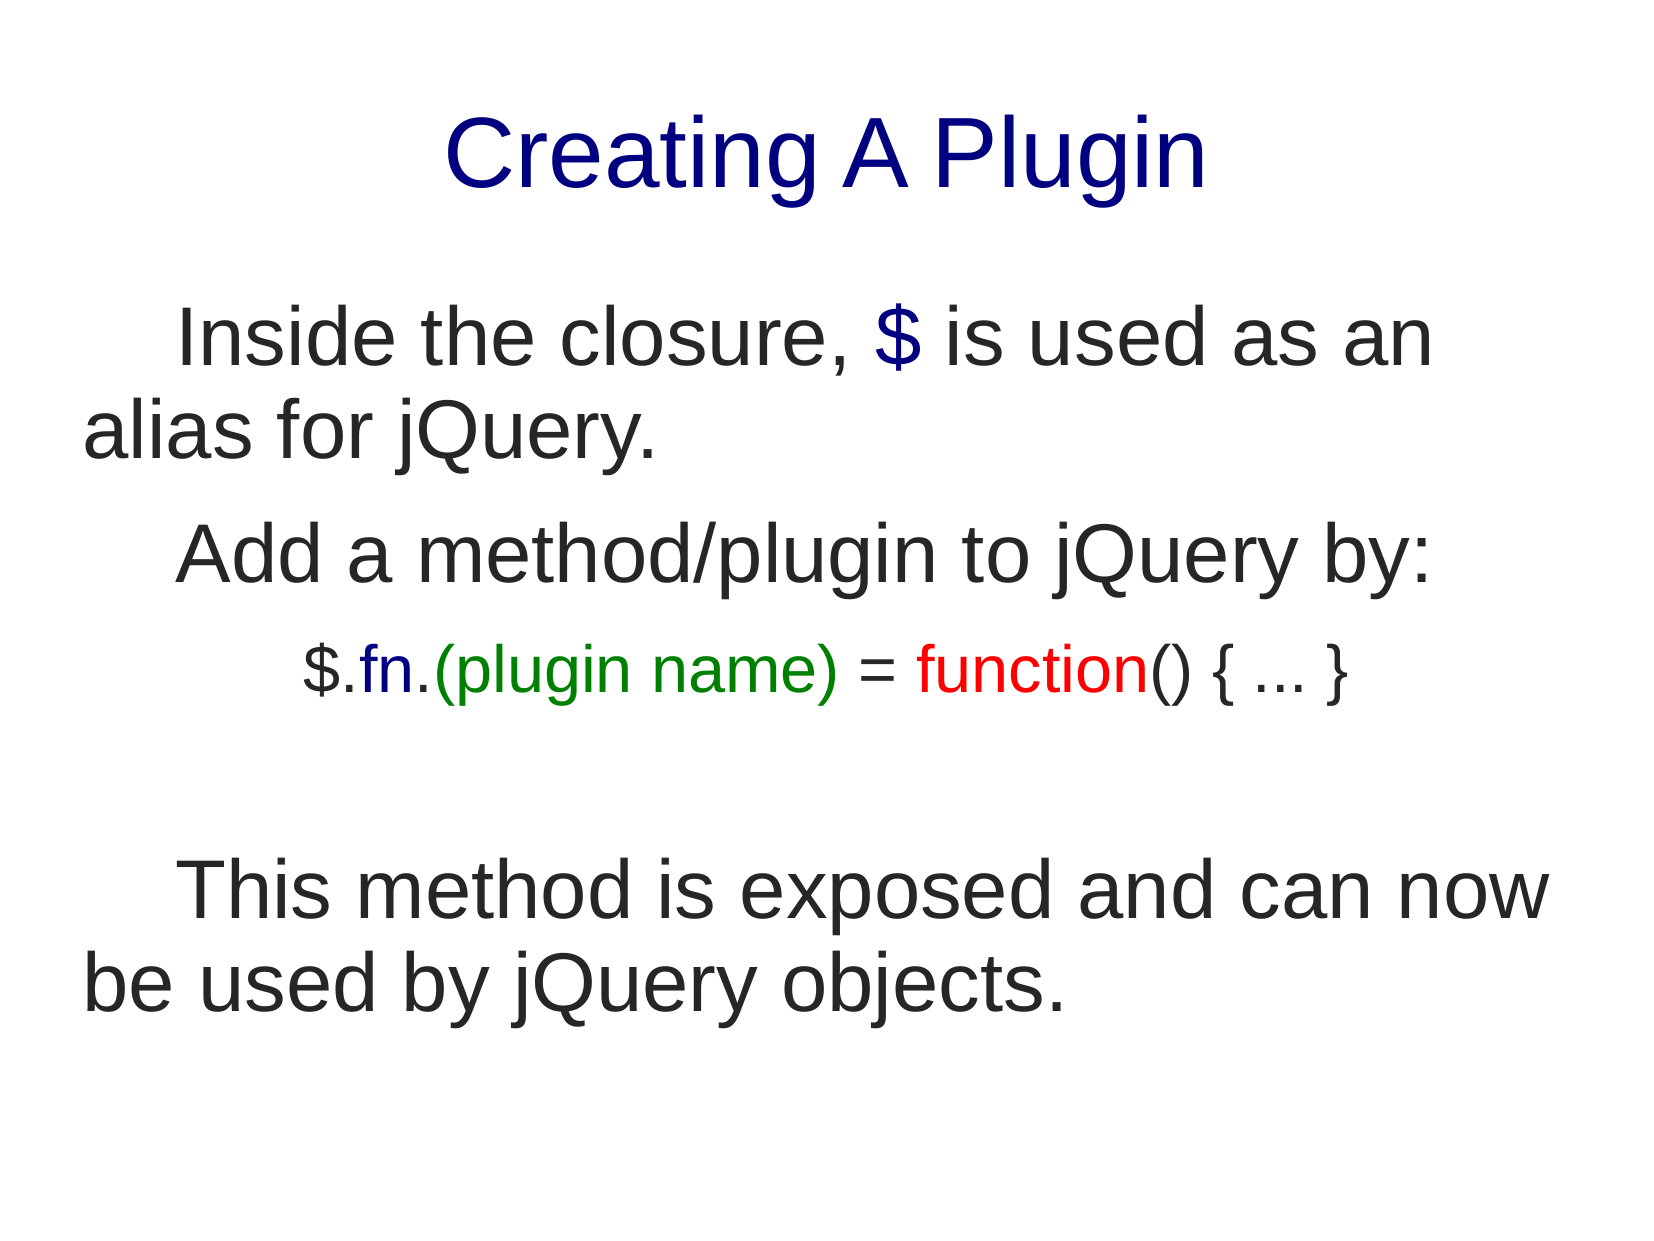

# Creating A Plugin
 Inside the closure, $ is used as an alias for jQuery.
 Add a method/plugin to jQuery by:
$.fn.(plugin name) = function() { ... }
 This method is exposed and can now be used by jQuery objects.